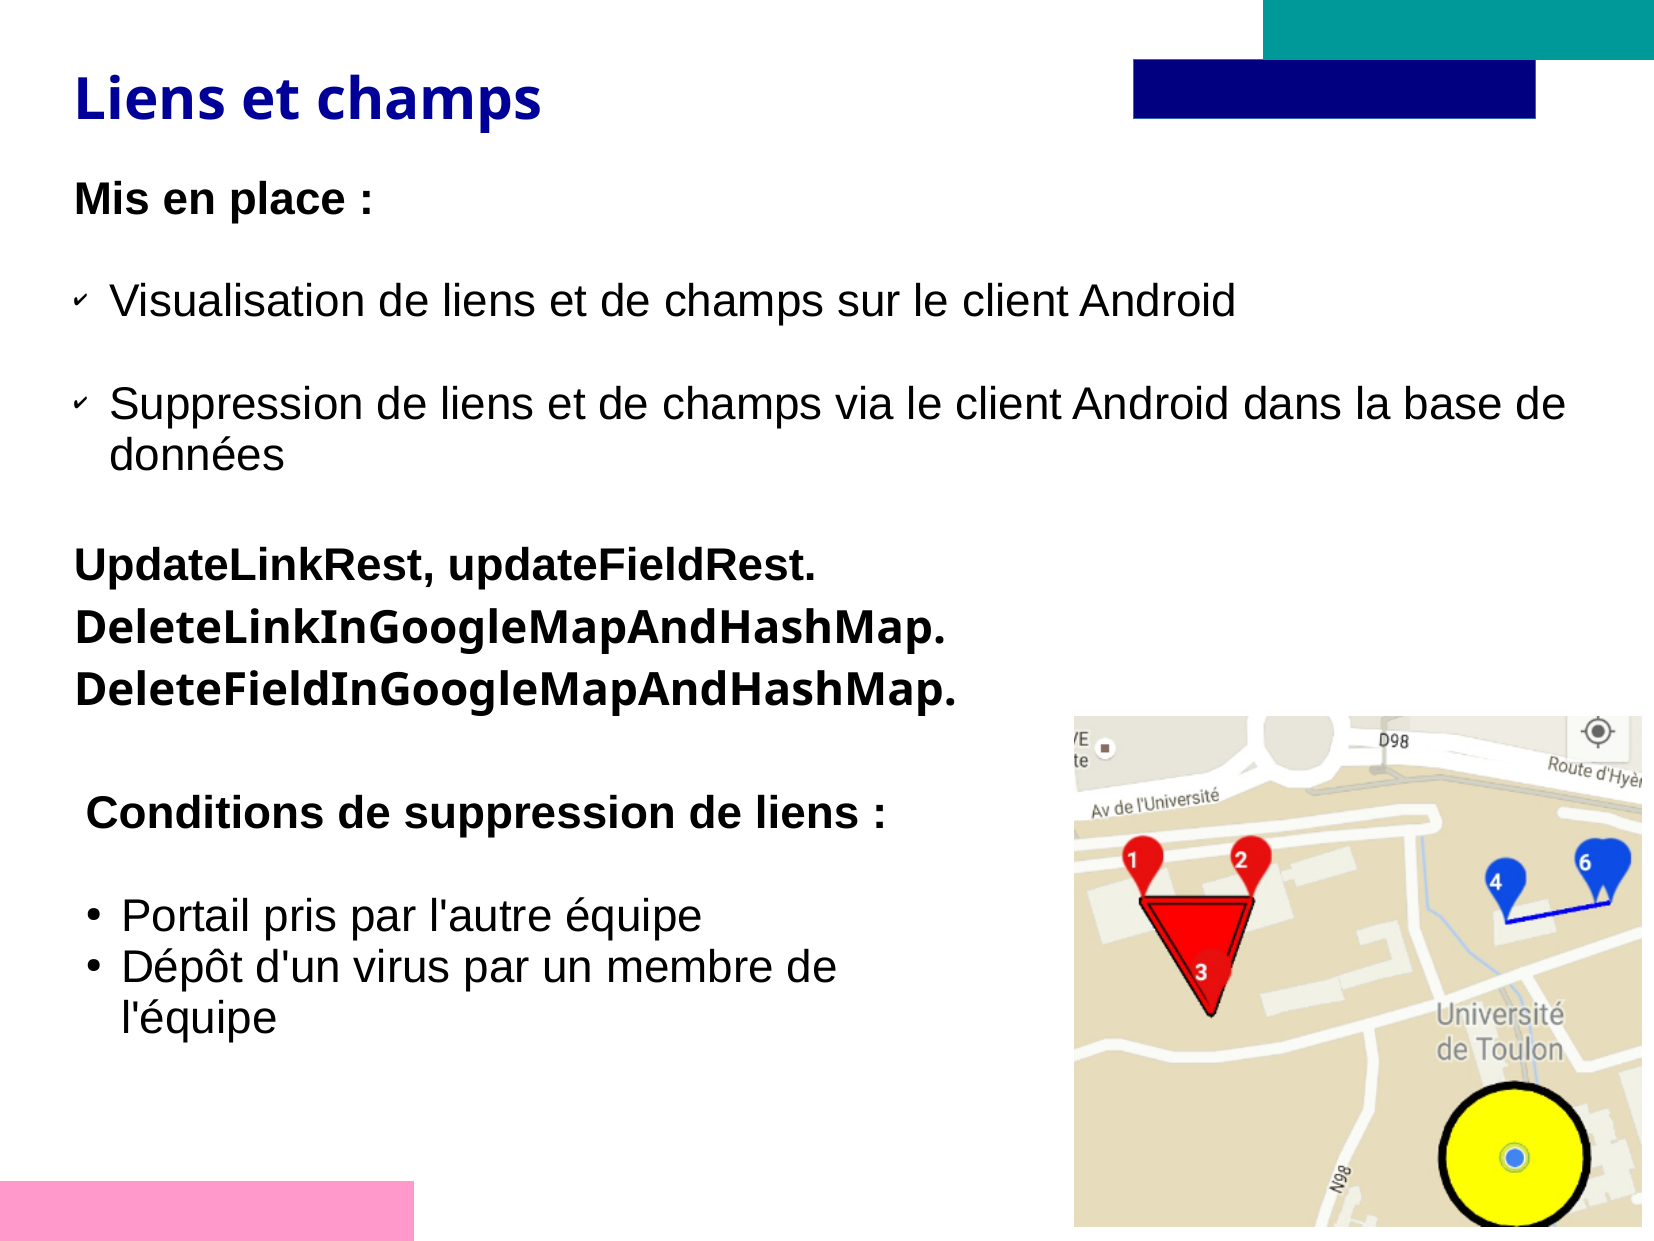

Liens et champs
Mis en place :
Visualisation de liens et de champs sur le client Android
Suppression de liens et de champs via le client Android dans la base de données
UpdateLinkRest, updateFieldRest.
DeleteLinkInGoogleMapAndHashMap. DeleteFieldInGoogleMapAndHashMap.
Conditions de suppression de liens :
Portail pris par l'autre équipe
Dépôt d'un virus par un membre de l'équipe